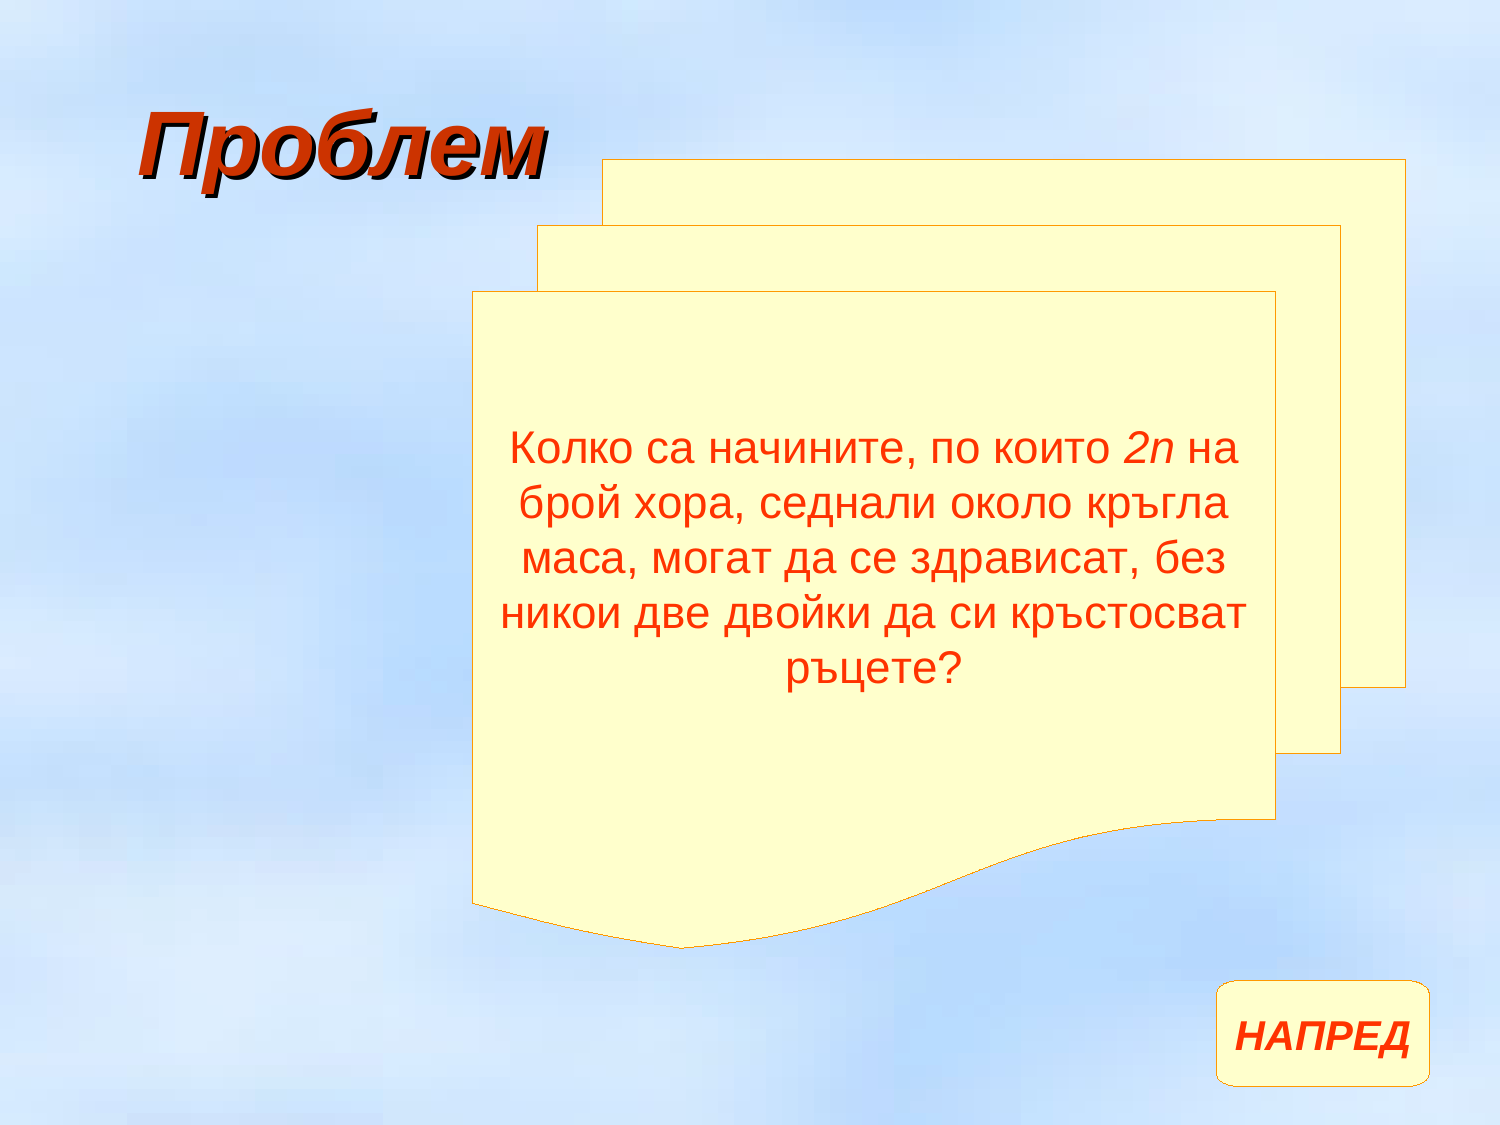

# Проблем
Колко са начините, по които 2n на брой хора, седнали около кръгла маса, могат да се здрависат, без никои две двойки да си кръстосват ръцете?
НАПРЕД